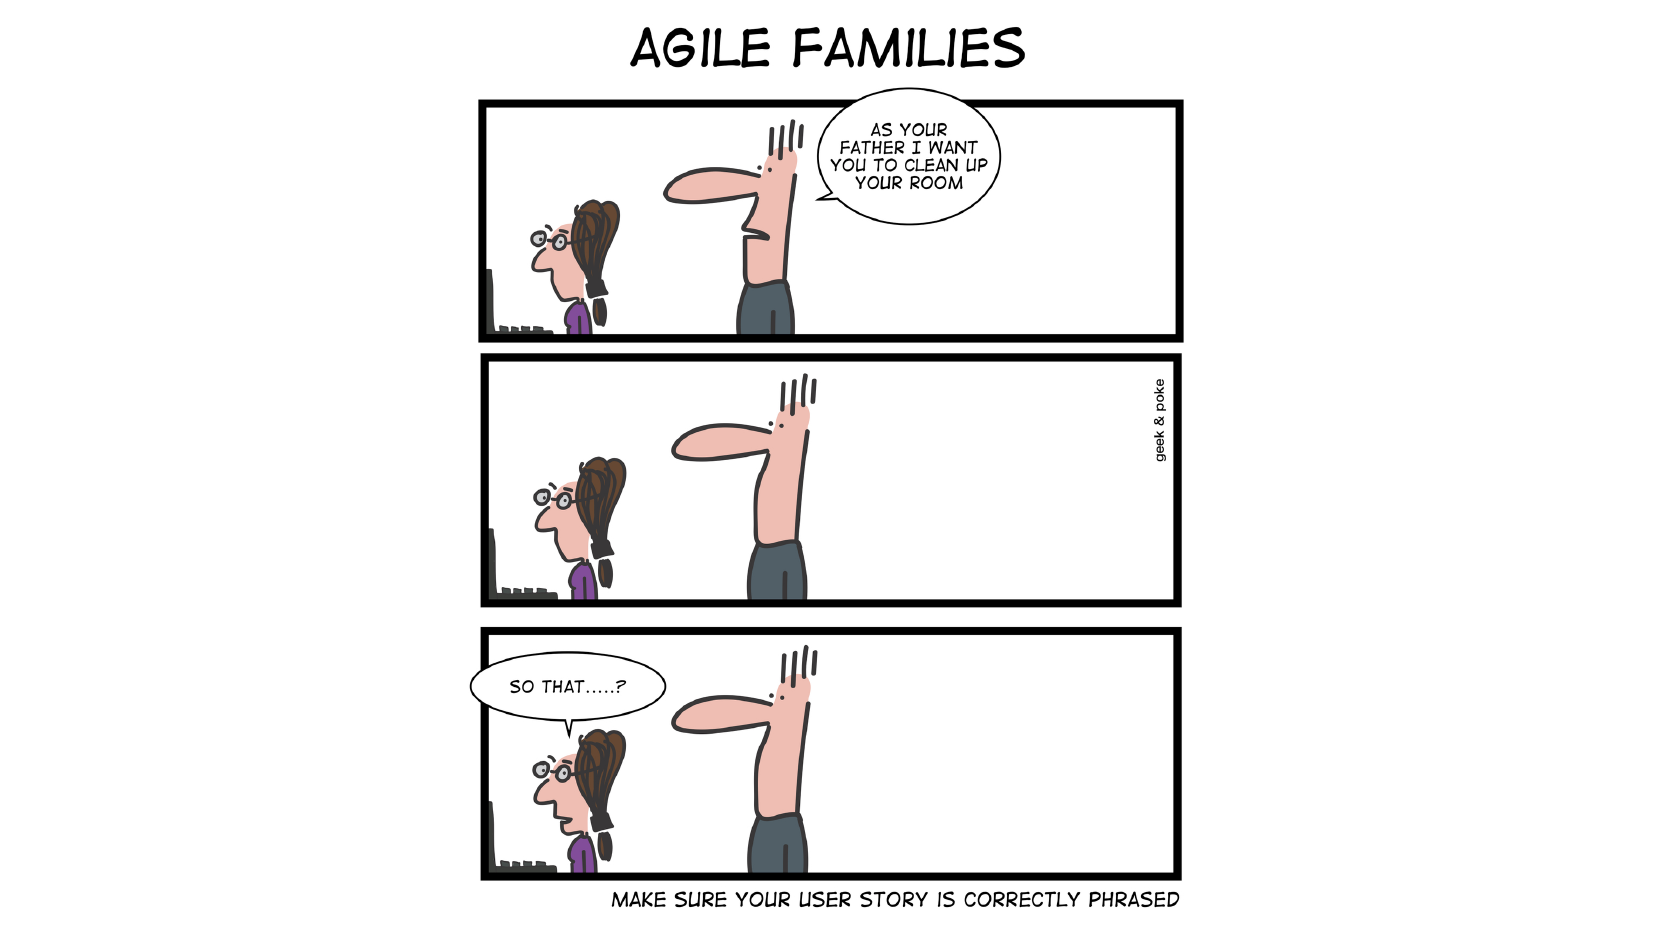

The AMOS Project
© 2021 Dirk Riehle - Some Rights Reserved
37